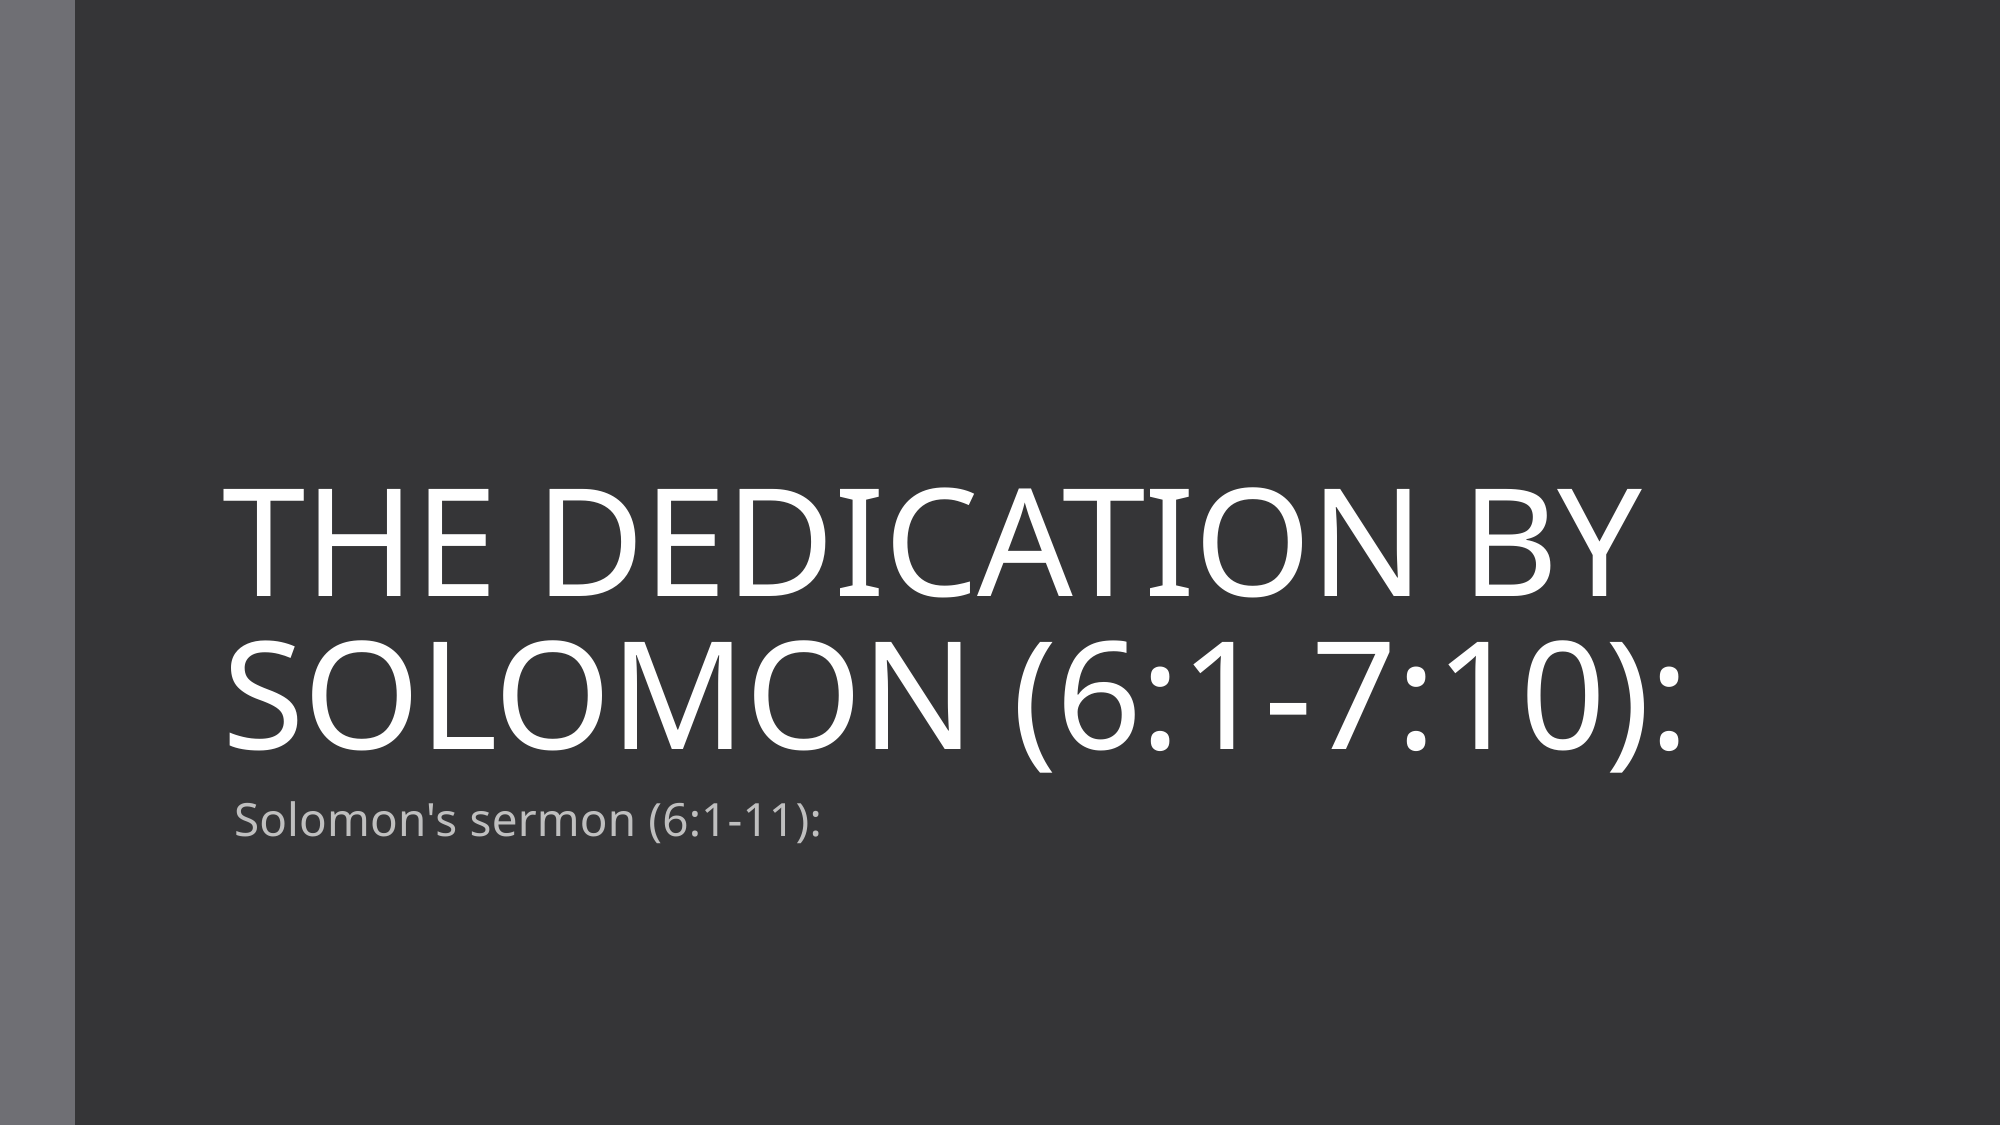

# THE DEDICATION BY SOLOMON (6:1-7:10):
 Solomon's sermon (6:1-11):